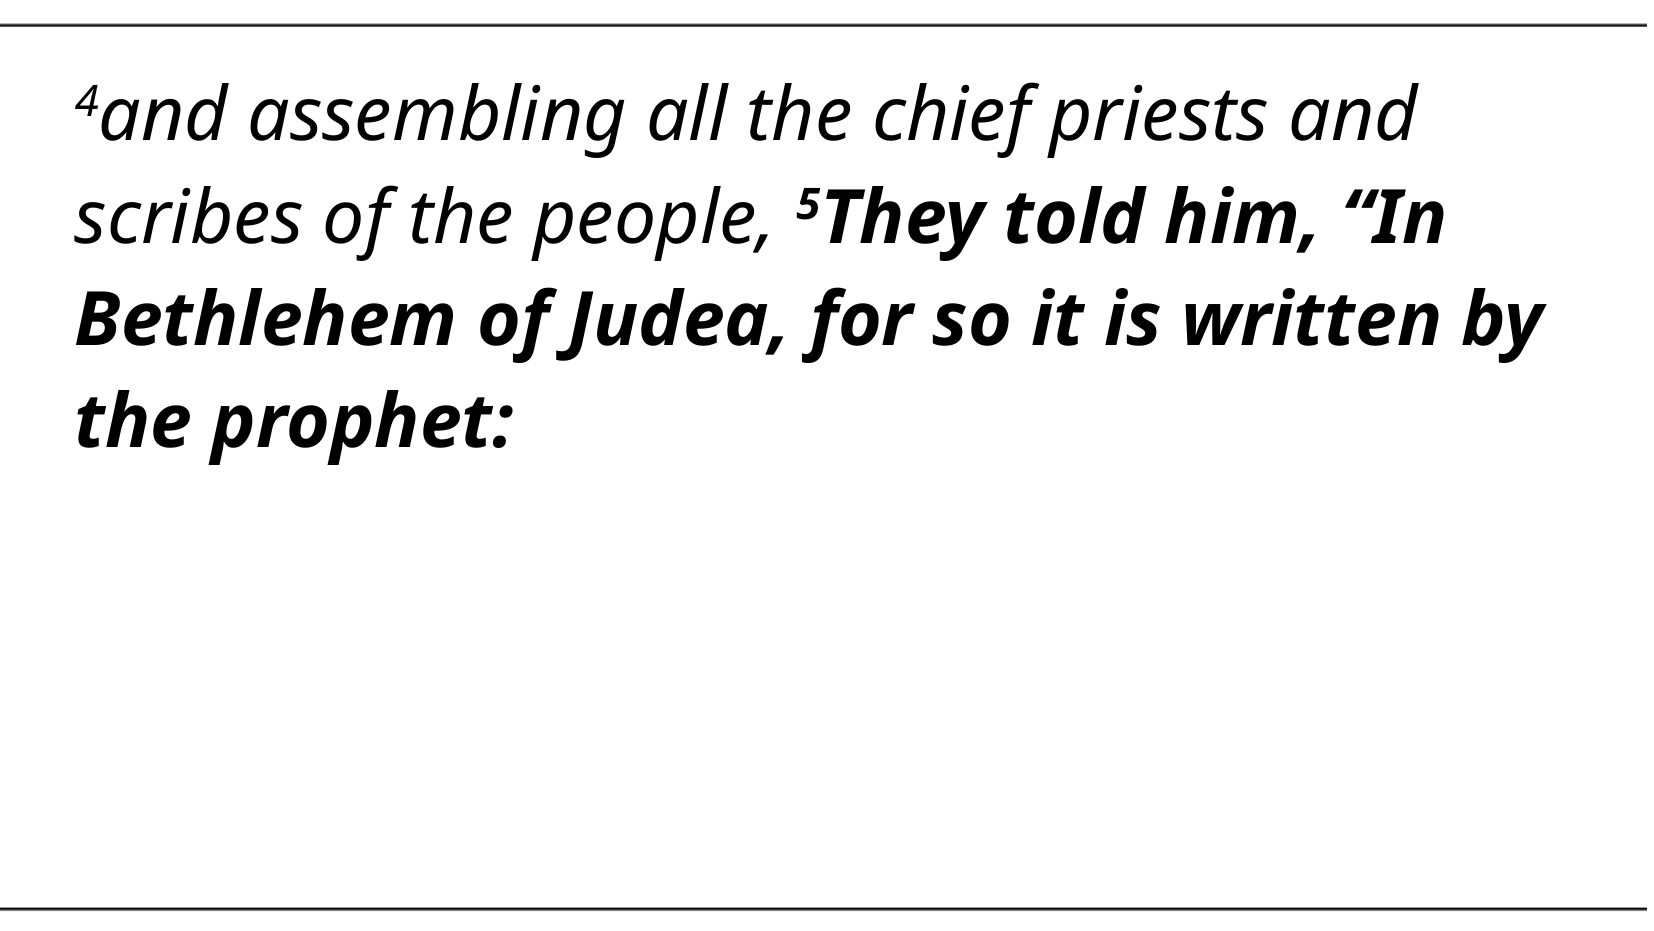

4and assembling all the chief priests and scribes of the people, 5They told him, “In Bethlehem of Judea, for so it is written by the prophet: